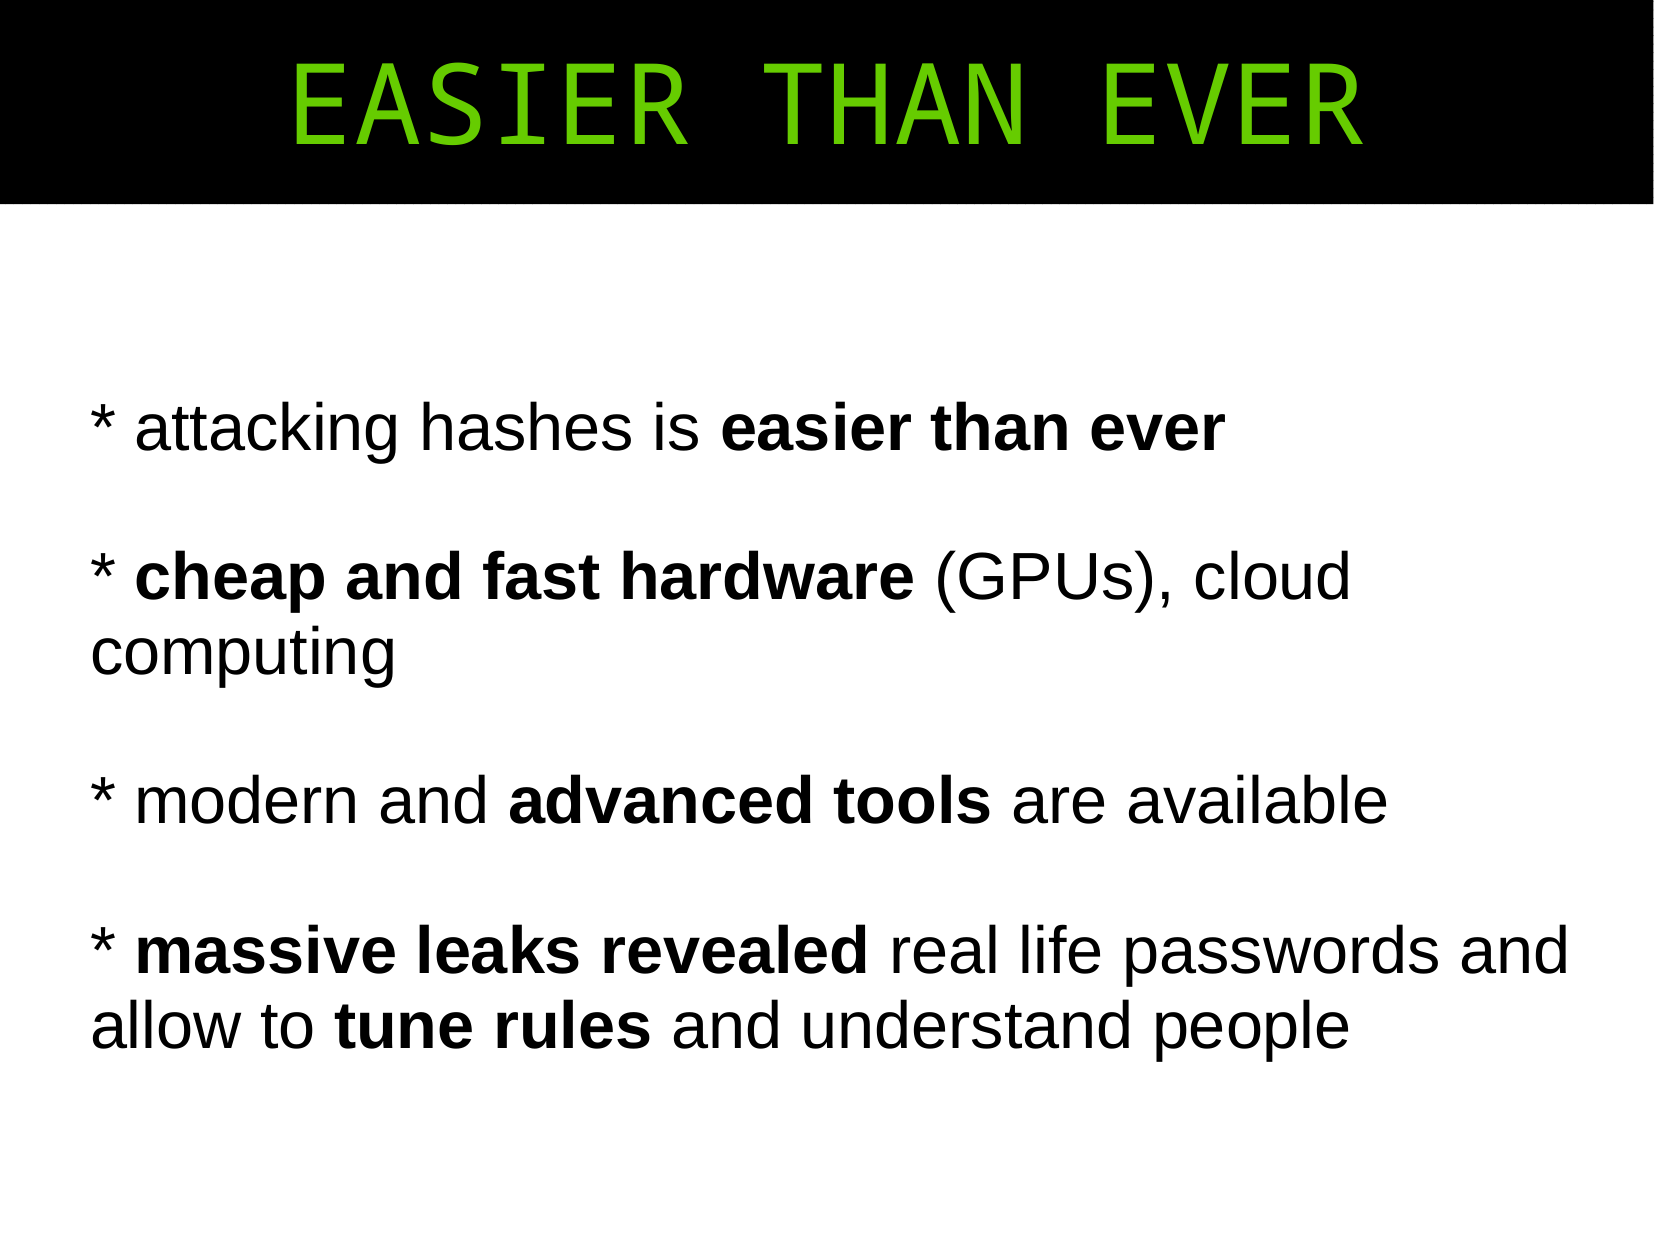

# EASIER THAN EVER
* attacking hashes is easier than ever
* cheap and fast hardware (GPUs), cloud computing
* modern and advanced tools are available
* massive leaks revealed real life passwords and allow to tune rules and understand people